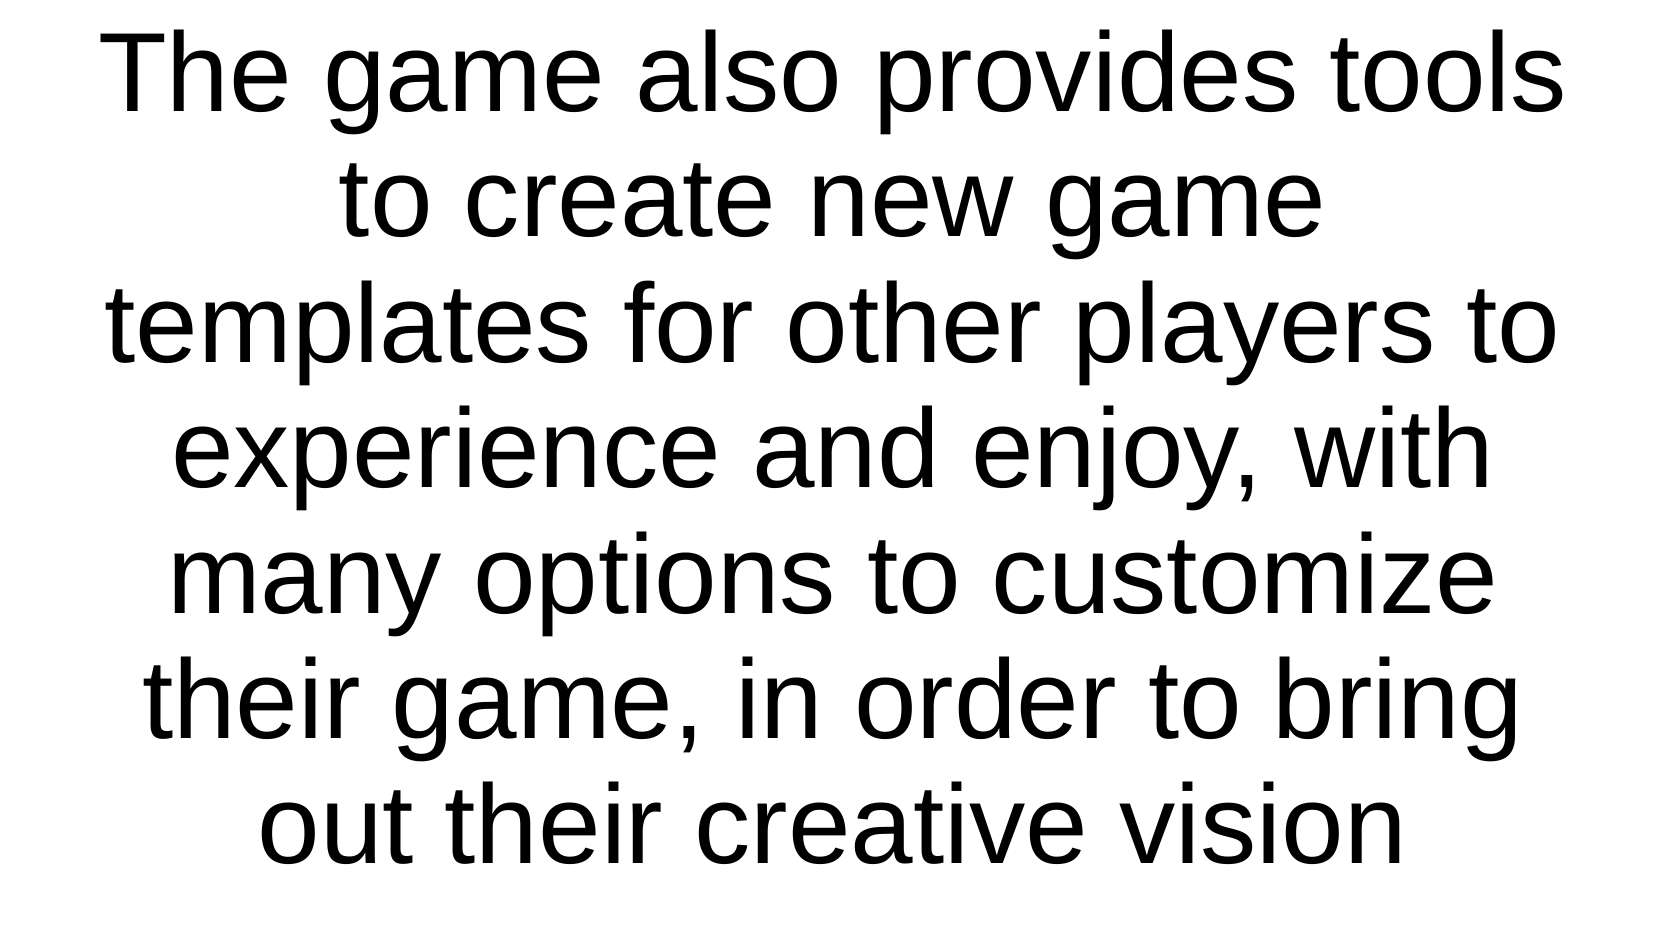

# The game also provides tools to create new game templates for other players to experience and enjoy, with many options to customize their game, in order to bring out their creative vision